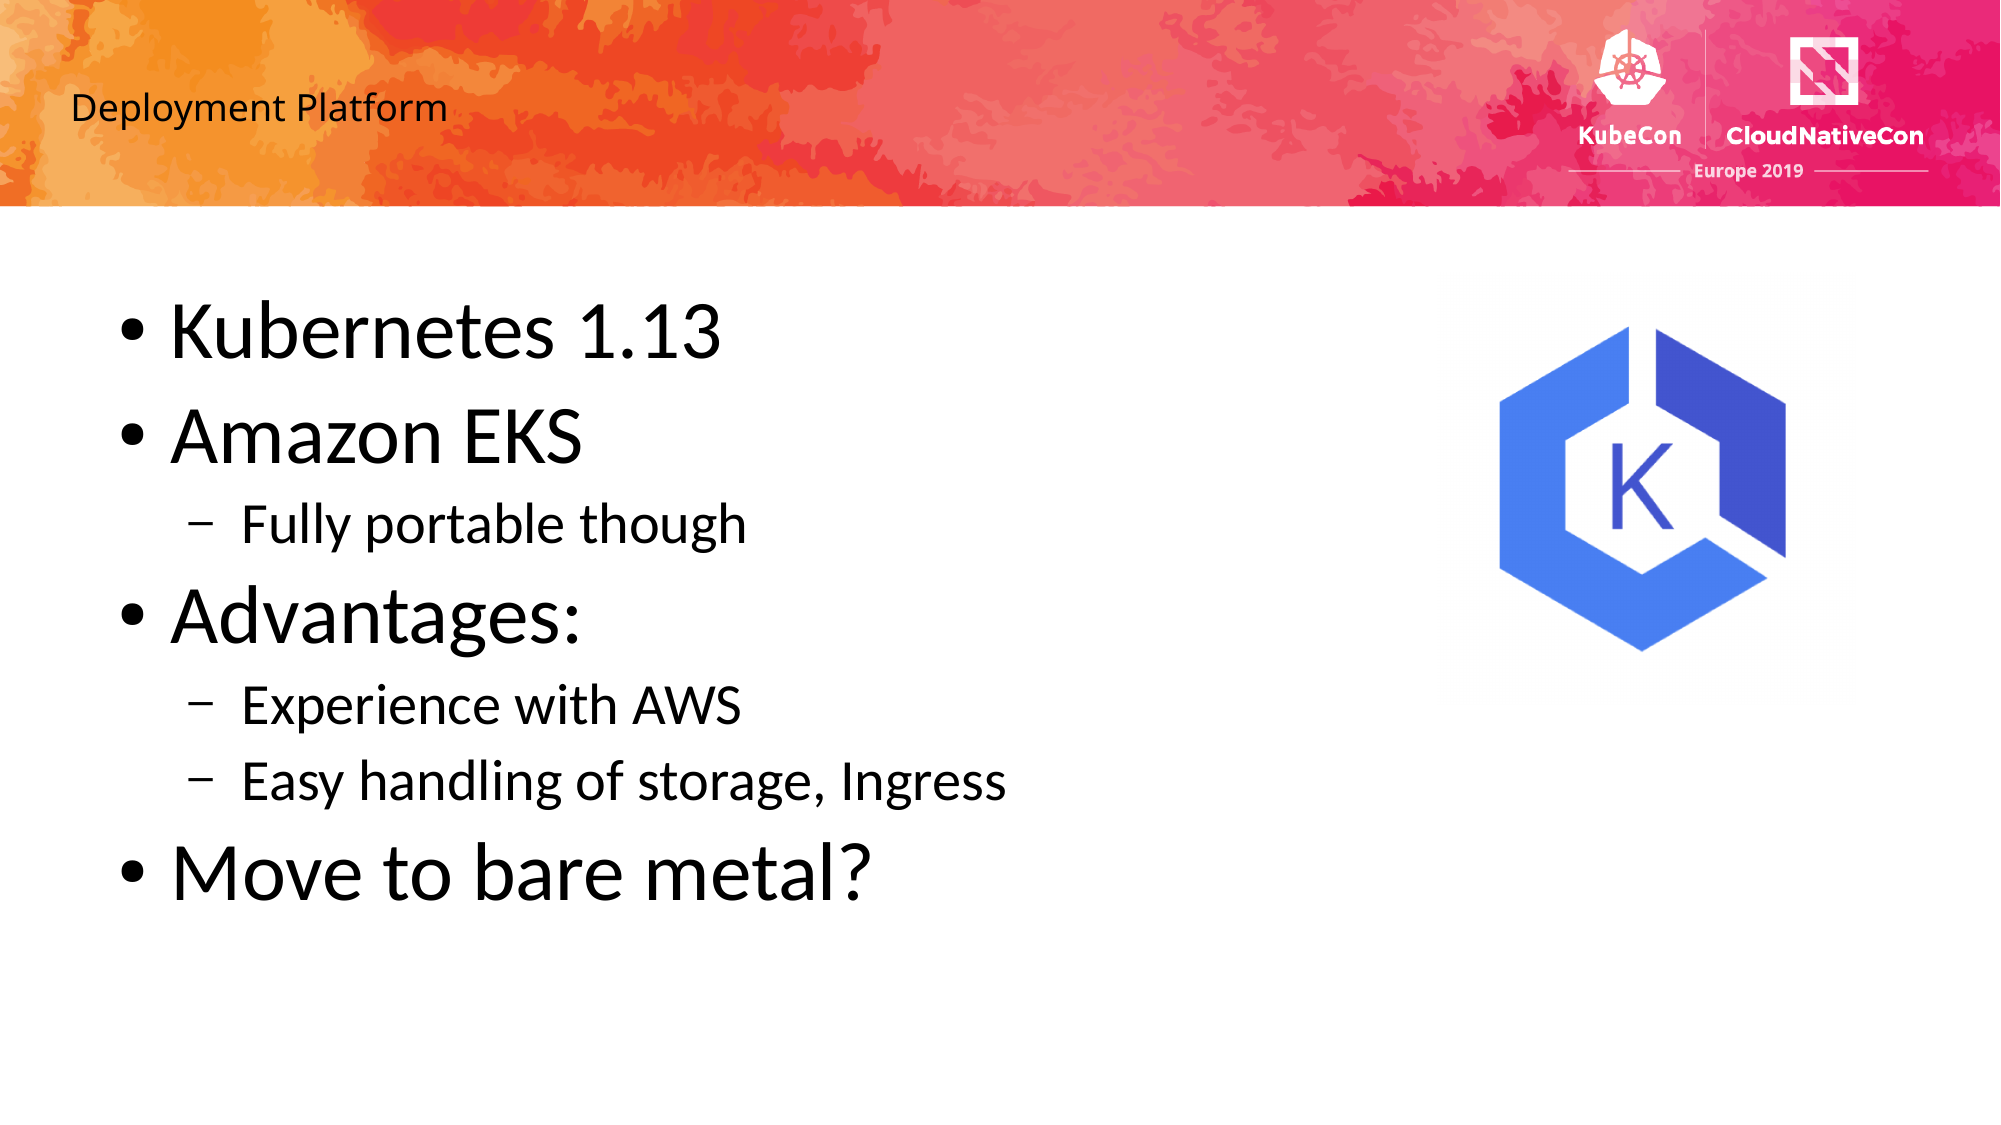

# Deployment Platform
Kubernetes 1.13
Amazon EKS
Fully portable though
Advantages:
Experience with AWS
Easy handling of storage, Ingress
Move to bare metal?